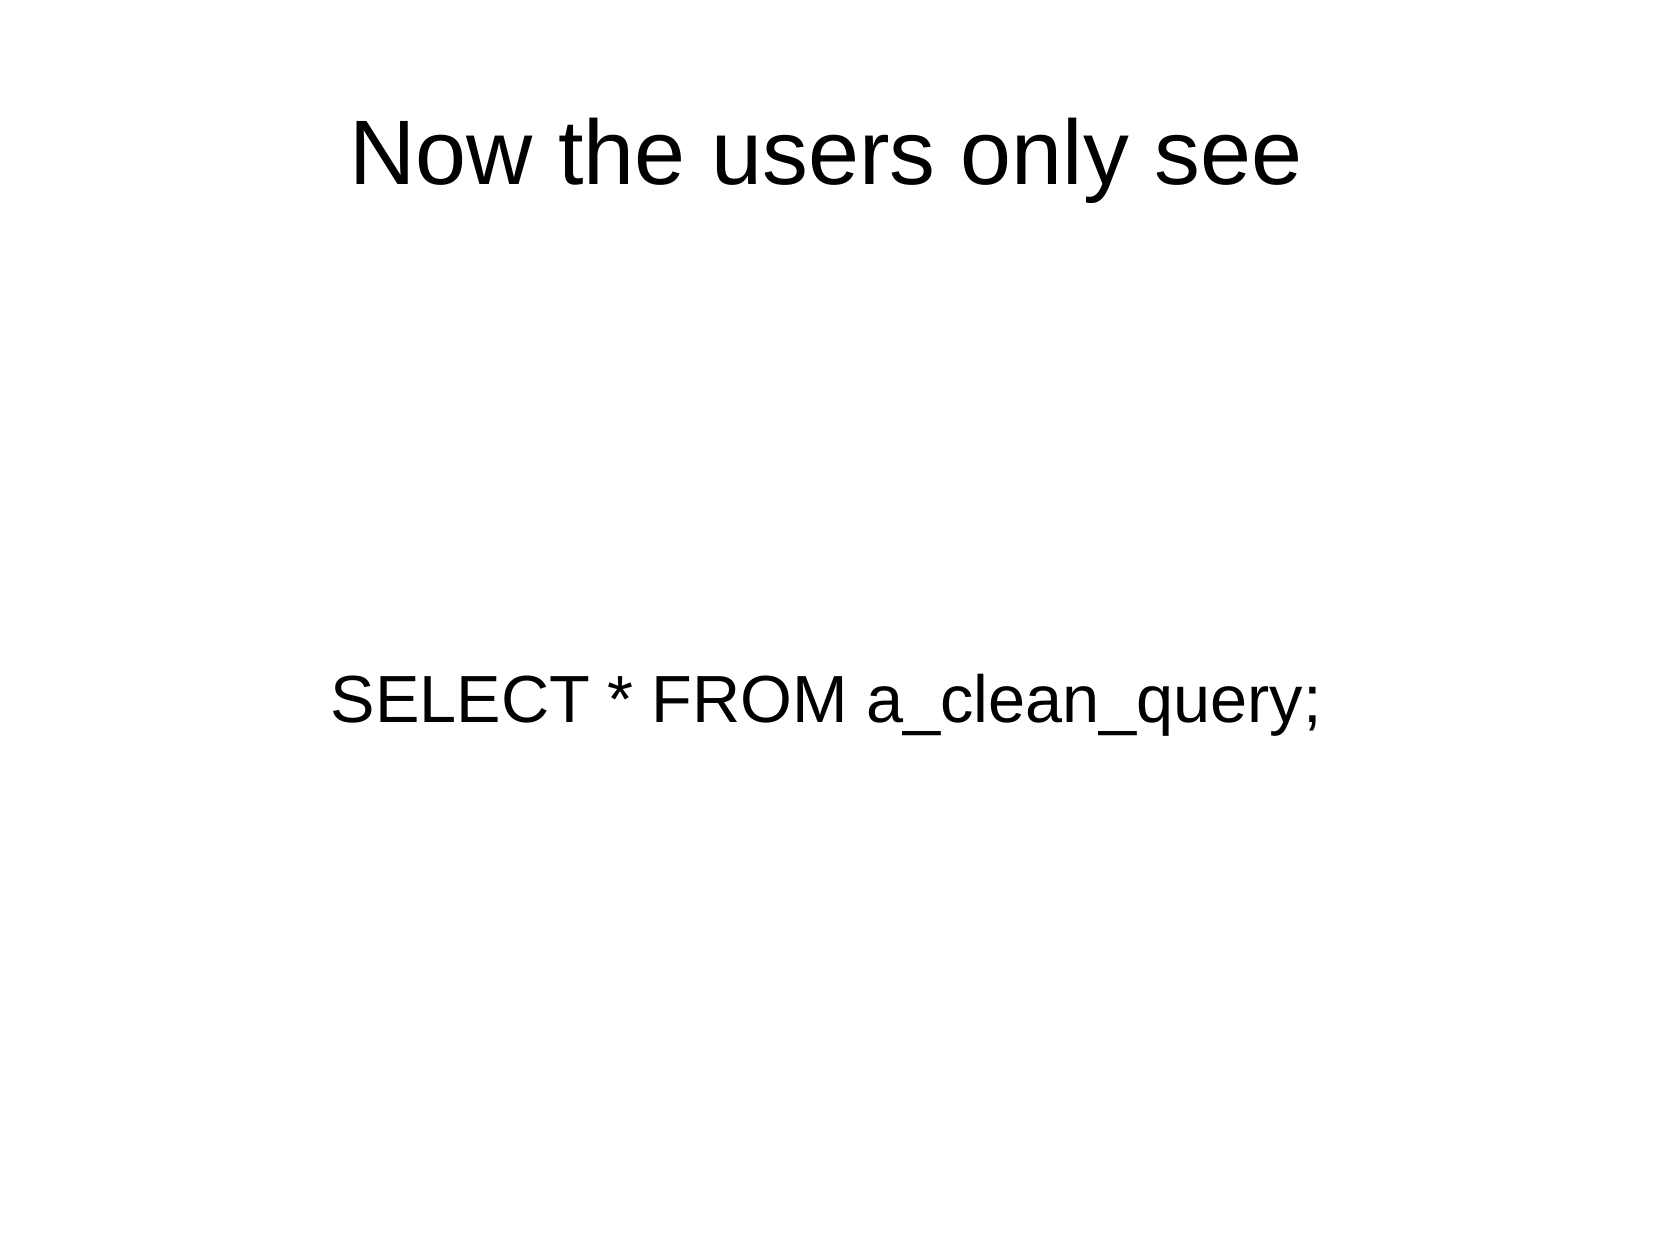

# Now the users only see
SELECT * FROM a_clean_query;